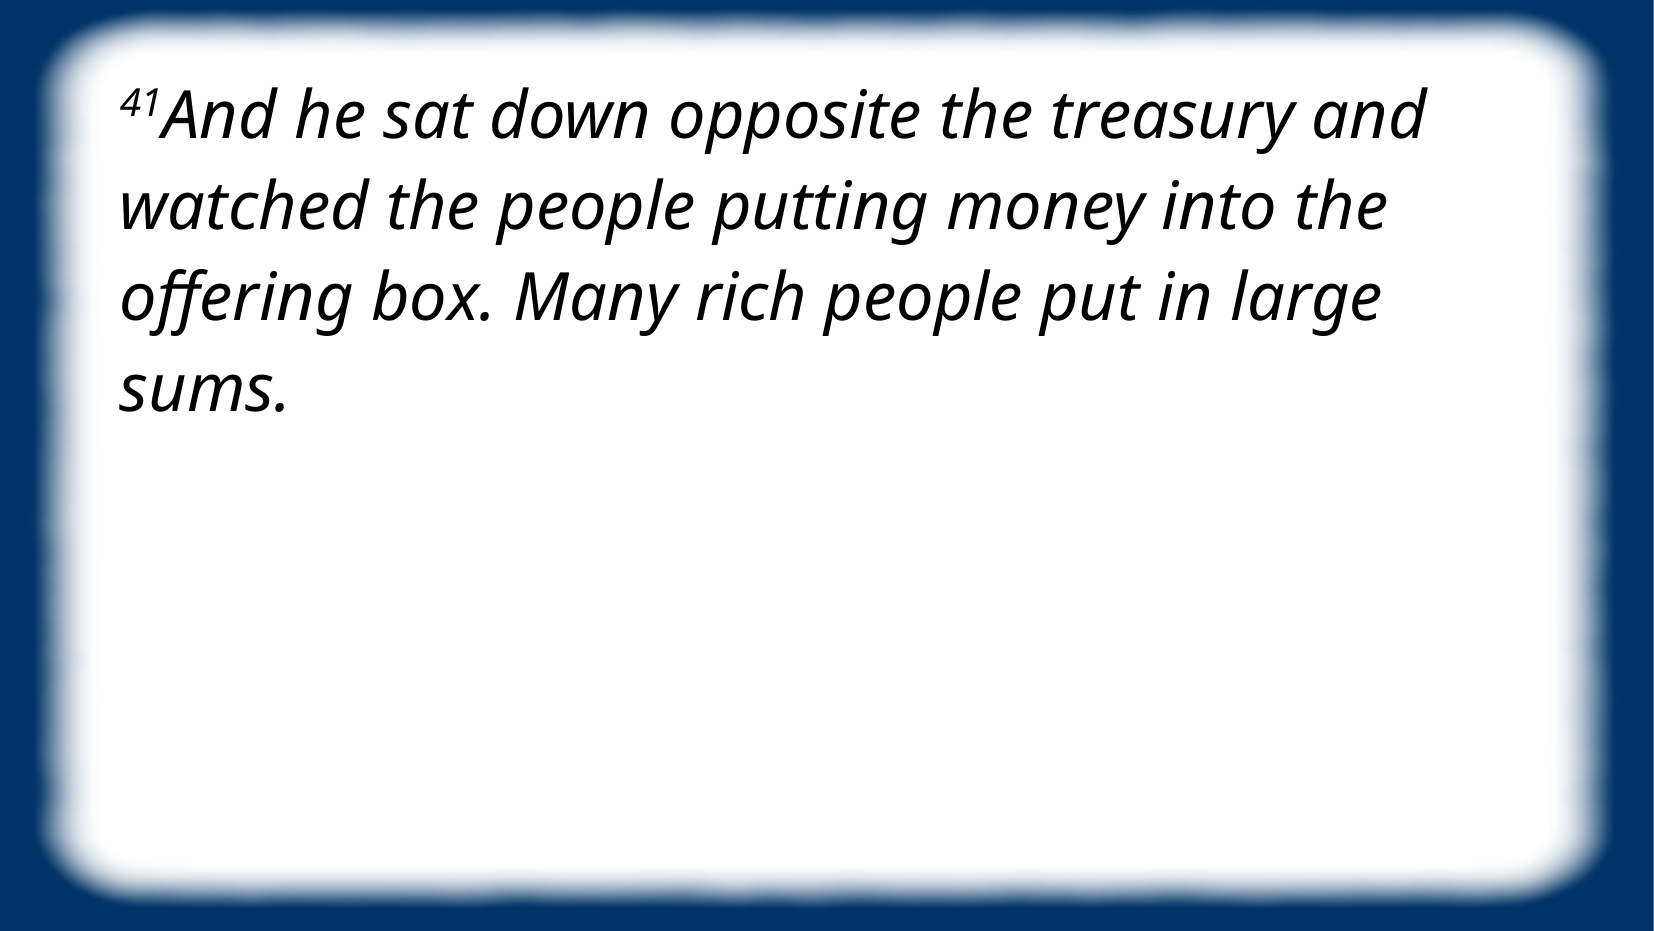

41And he sat down opposite the treasury and watched the people putting money into the offering box. Many rich people put in large sums.